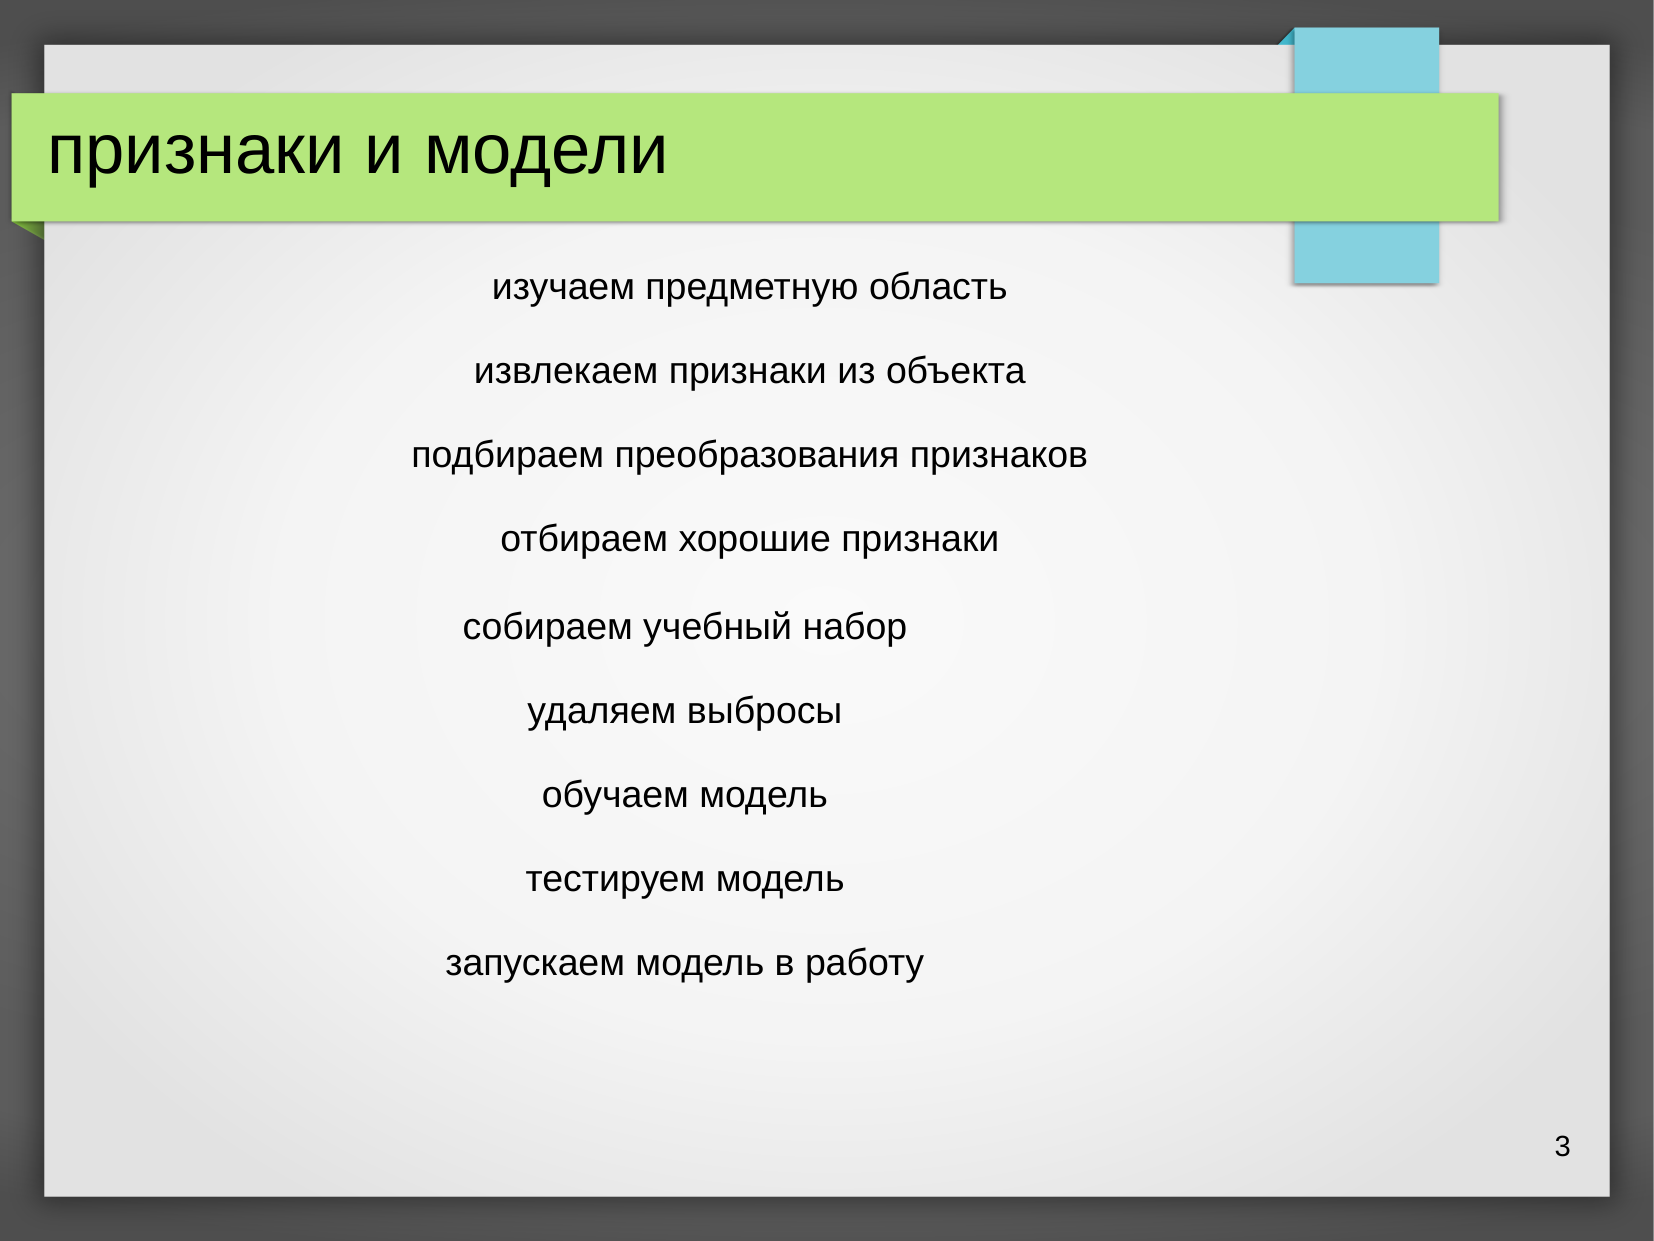

# признаки и модели
изучаем предметную область
извлекаем признаки из объекта
подбираем преобразования признаков
отбираем хорошие признаки
собираем учебный набор
удаляем выбросы
обучаем модель
тестируем модель
запускаем модель в работу
3